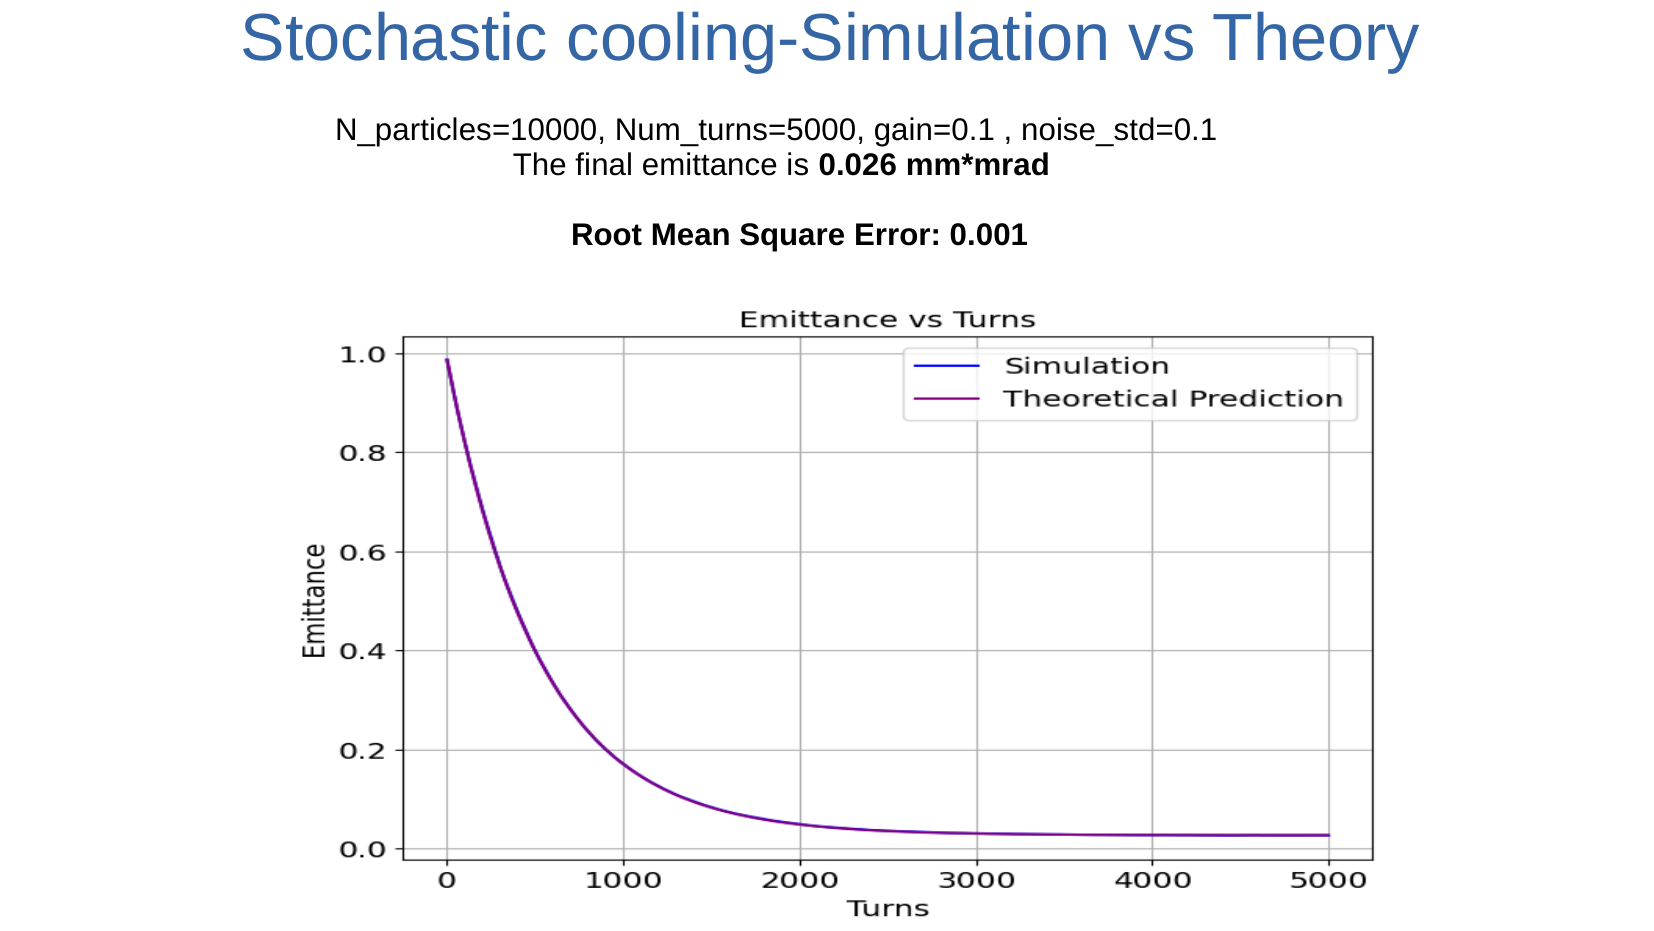

# Stochastic cooling-Simulation vs Theory
 N_particles=10000, Num_turns=5000, gain=0.1 , noise_std=0.1
The final emittance is 0.026 mm*mrad
 Root Mean Square Error: 0.001